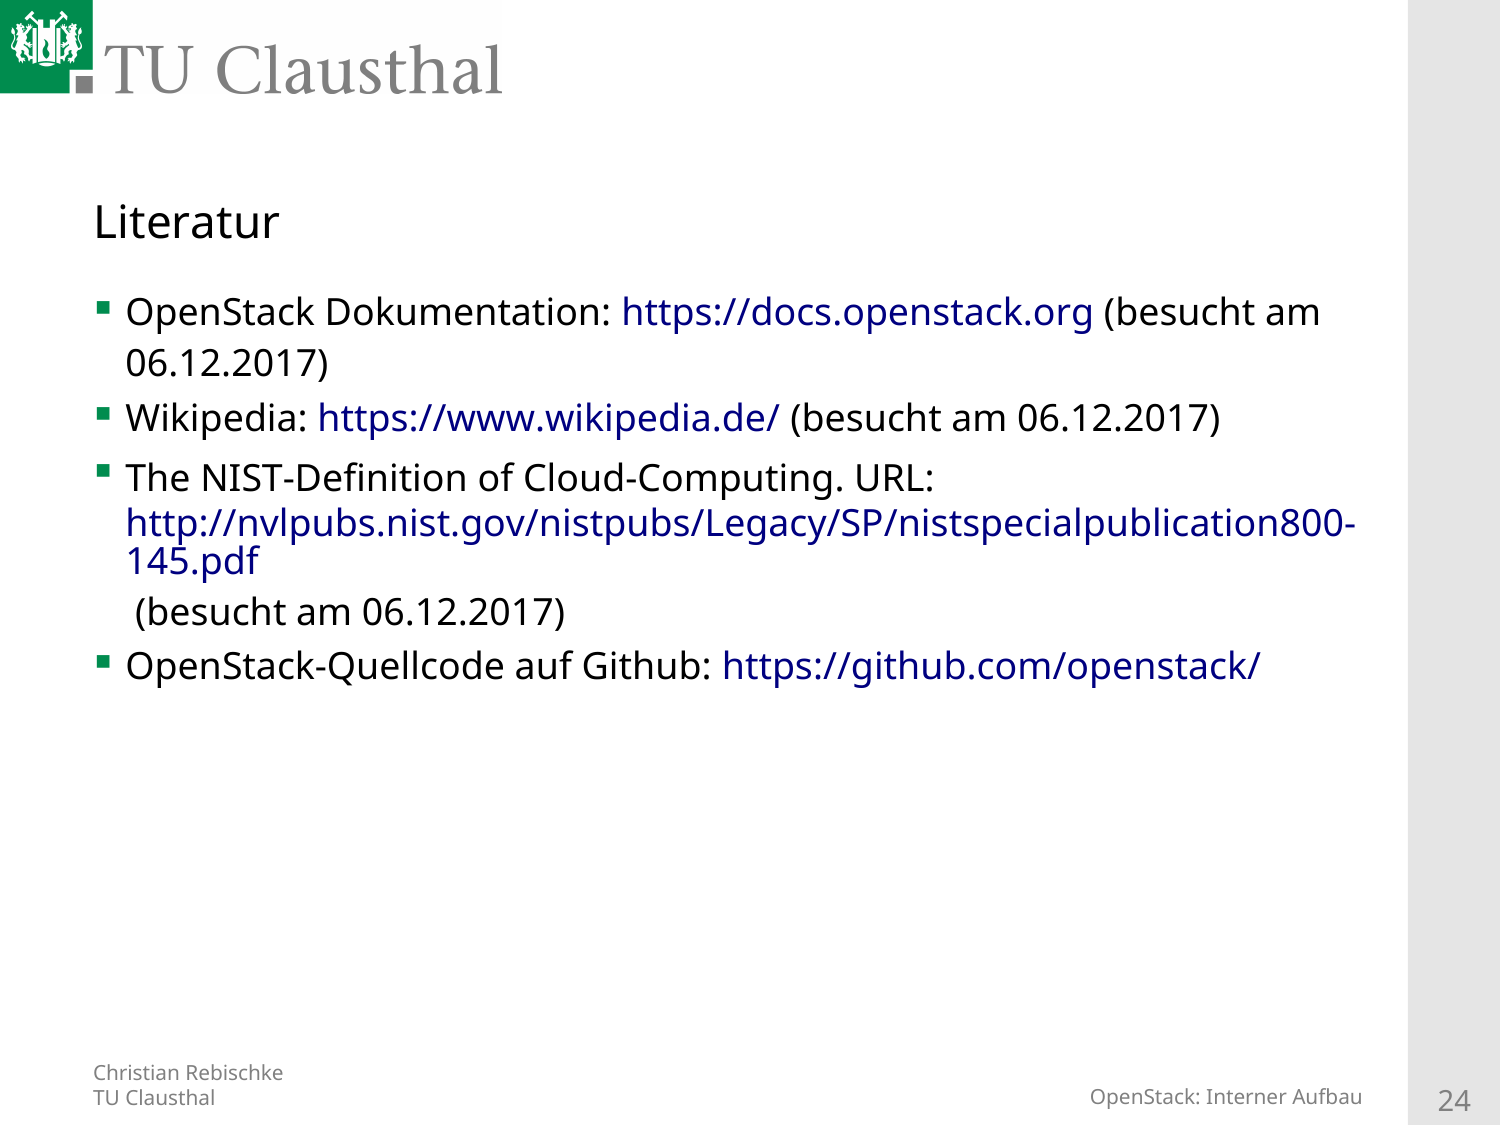

# Literatur
OpenStack Dokumentation: https://docs.openstack.org (besucht am 06.12.2017)
Wikipedia: https://www.wikipedia.de/ (besucht am 06.12.2017)
The NIST-Definition of Cloud-Computing. URL: http://nvlpubs.nist.gov/nistpubs/Legacy/SP/nistspecialpublication800-145.pdf (besucht am 06.12.2017)
OpenStack-Quellcode auf Github: https://github.com/openstack/